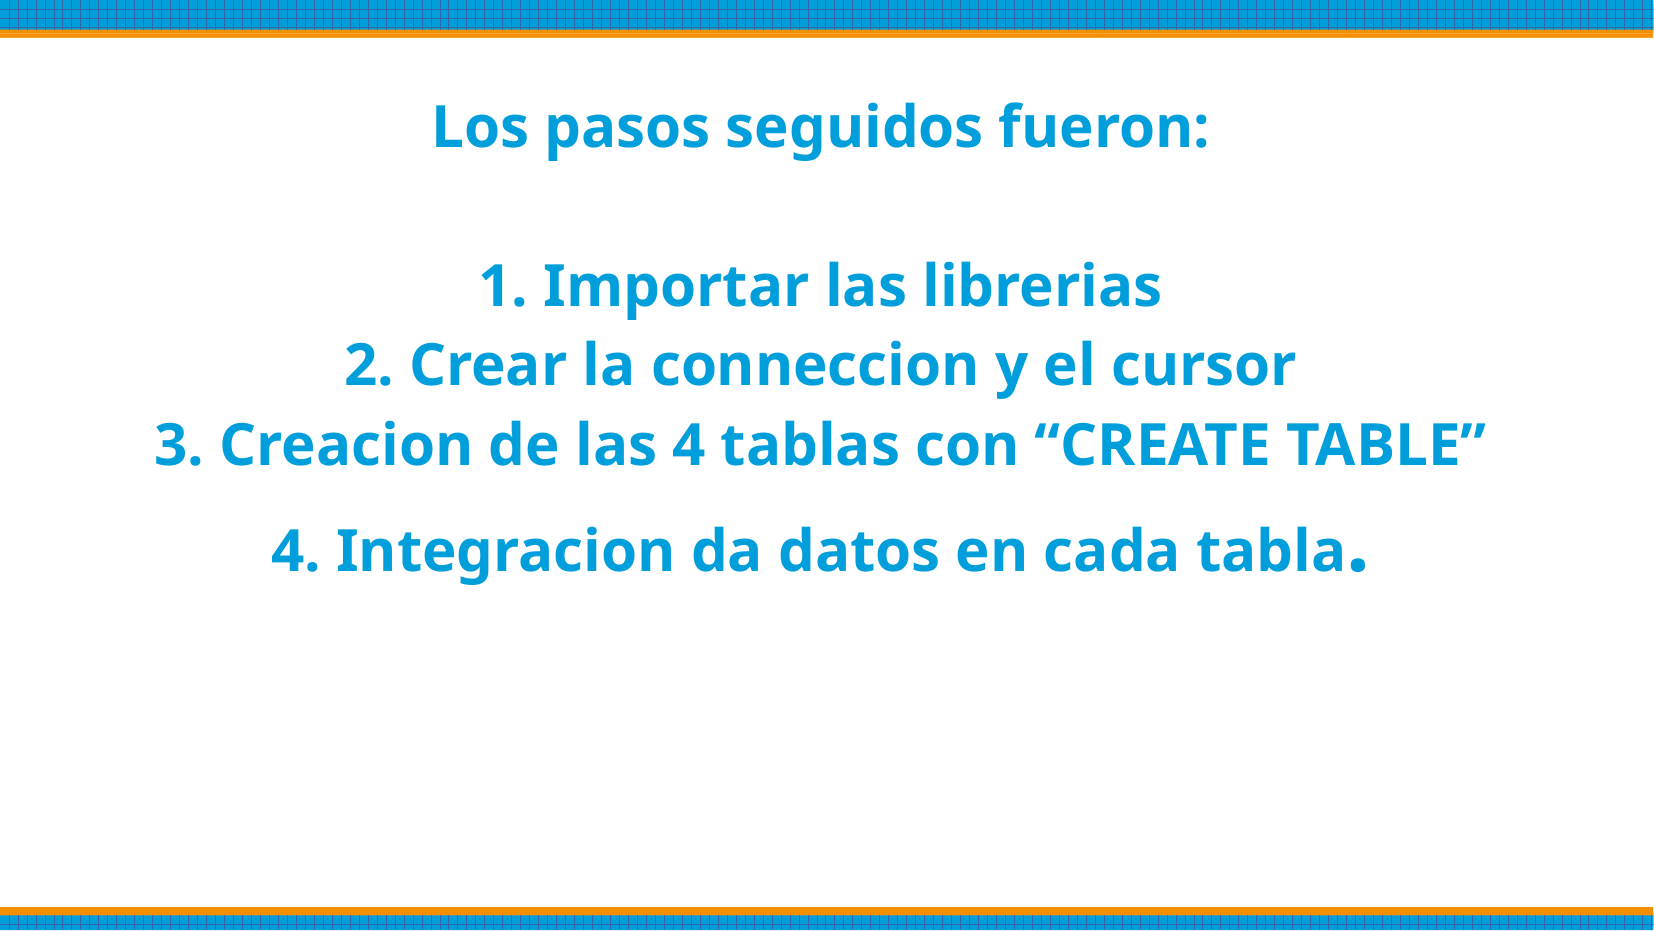

# Los pasos seguidos fueron:
1. Importar las librerias
2. Crear la conneccion y el cursor
3. Creacion de las 4 tablas con “CREATE TABLE”
4. Integracion da datos en cada tabla.